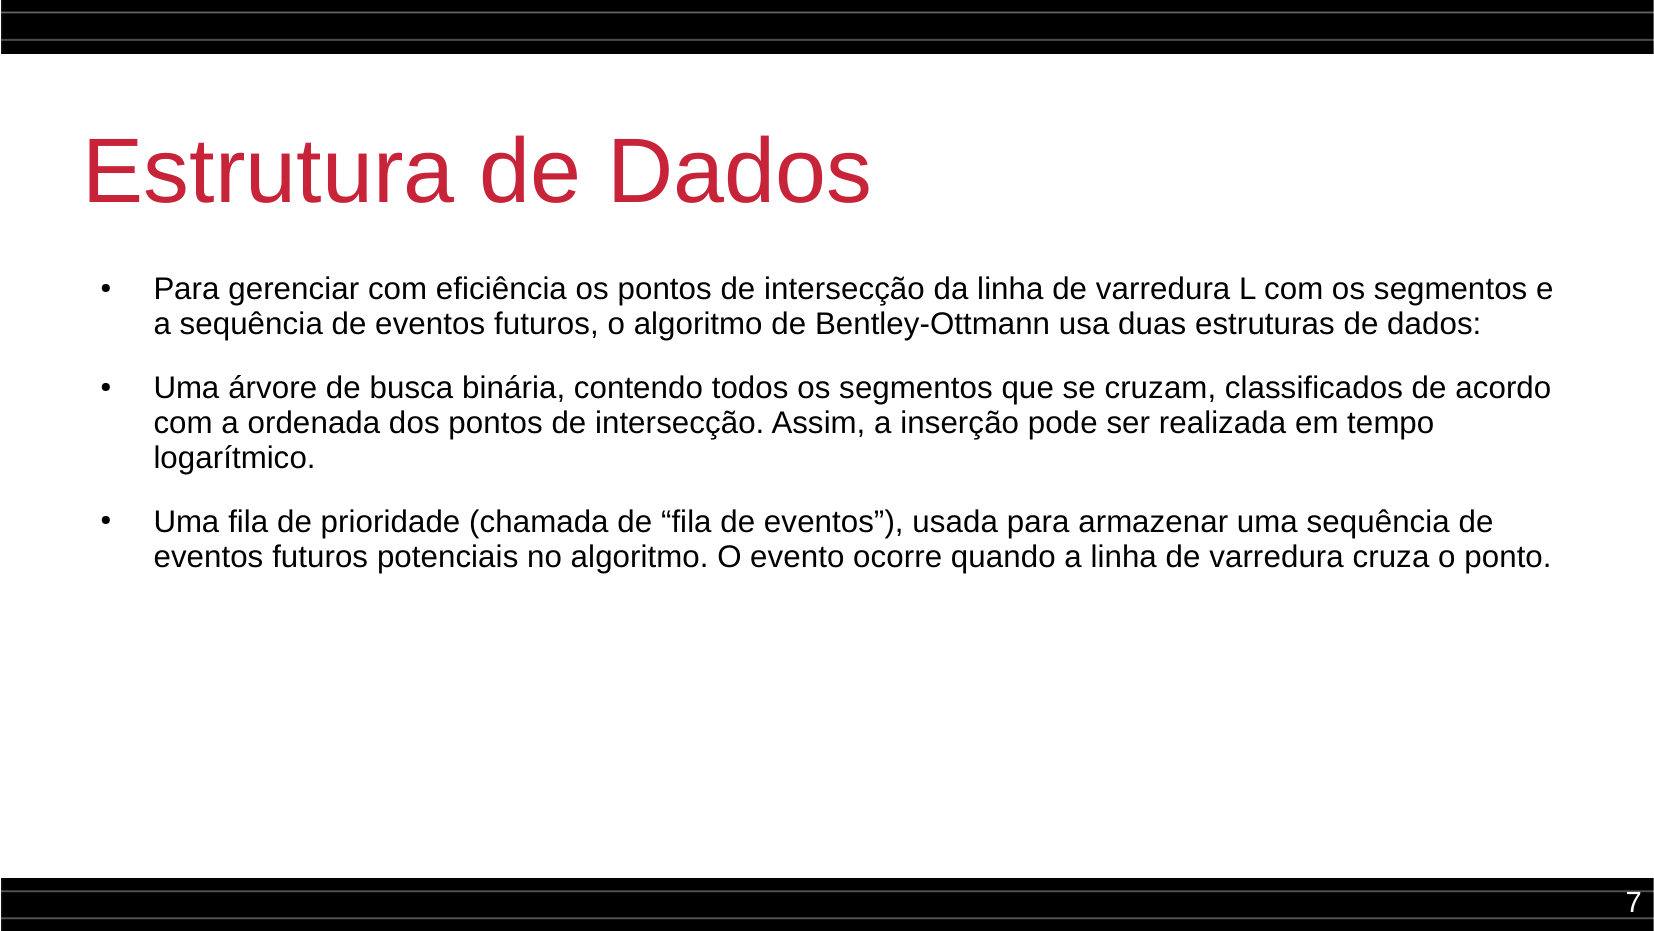

# Estrutura de Dados
Para gerenciar com eficiência os pontos de intersecção da linha de varredura L com os segmentos e a sequência de eventos futuros, o algoritmo de Bentley-Ottmann usa duas estruturas de dados:
Uma árvore de busca binária, contendo todos os segmentos que se cruzam, classificados de acordo com a ordenada dos pontos de intersecção. Assim, a inserção pode ser realizada em tempo logarítmico.
Uma fila de prioridade (chamada de “fila de eventos”), usada para armazenar uma sequência de eventos futuros potenciais no algoritmo. O evento ocorre quando a linha de varredura cruza o ponto.